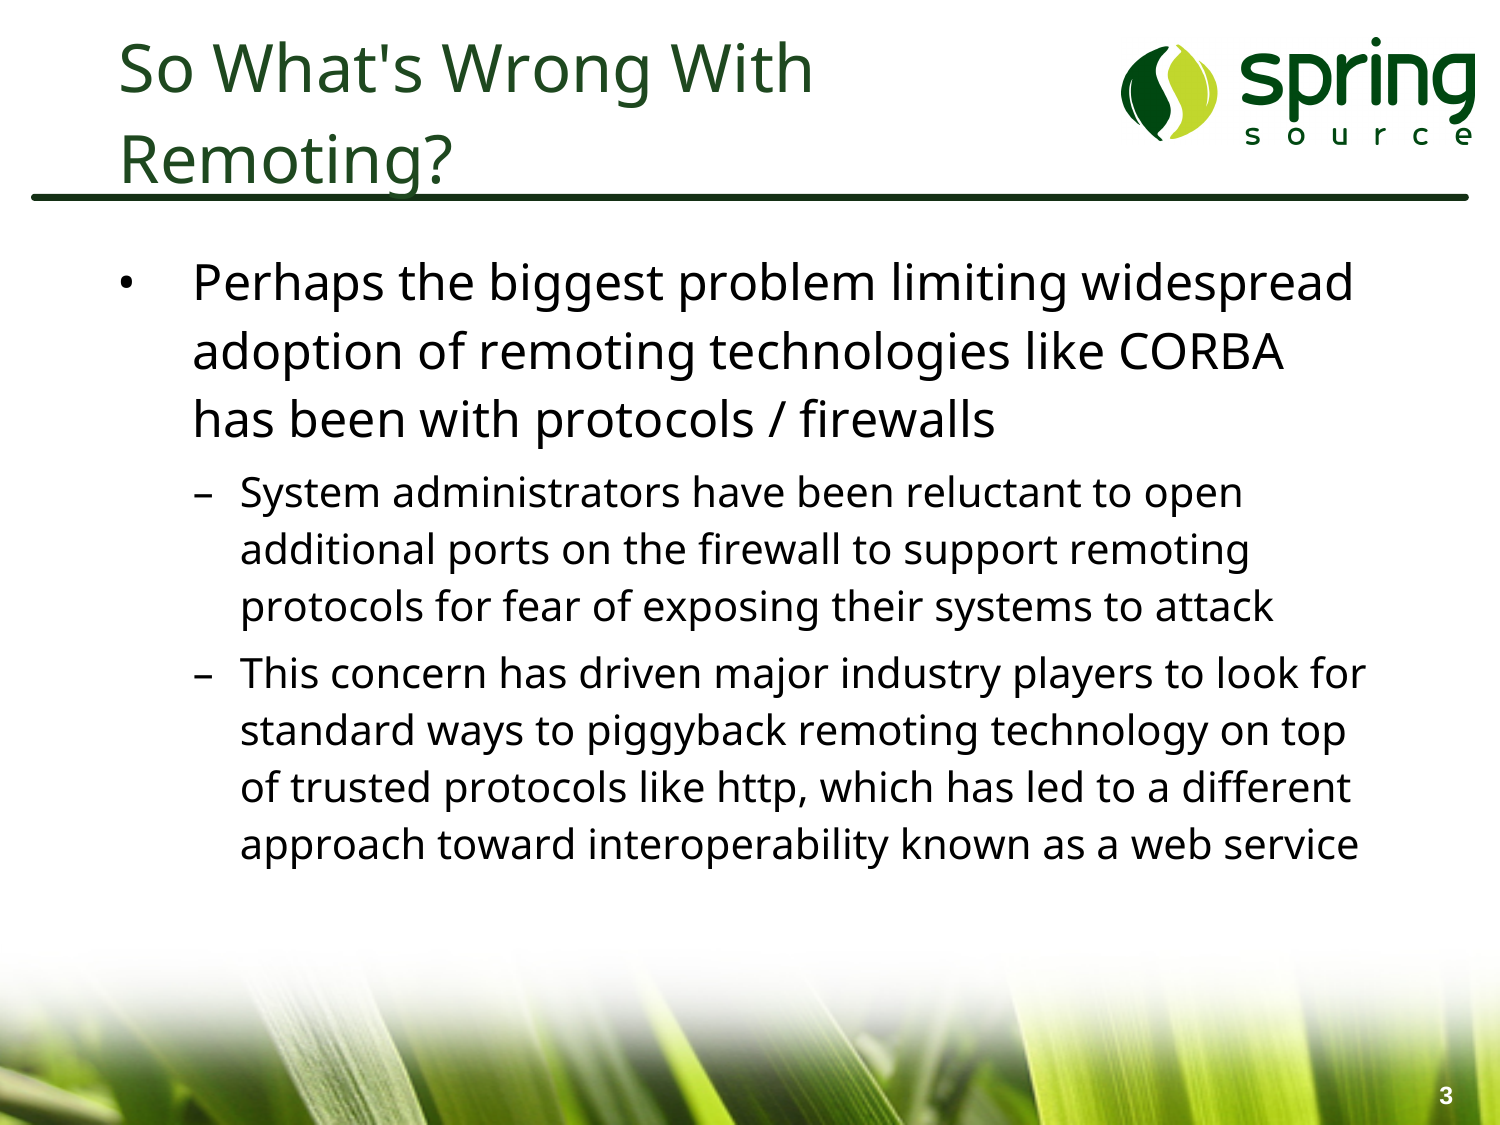

So What's Wrong With Remoting?
# Perhaps the biggest problem limiting widespread adoption of remoting technologies like CORBA has been with protocols / firewalls
System administrators have been reluctant to open additional ports on the firewall to support remoting protocols for fear of exposing their systems to attack
This concern has driven major industry players to look for standard ways to piggyback remoting technology on top of trusted protocols like http, which has led to a different approach toward interoperability known as a web service